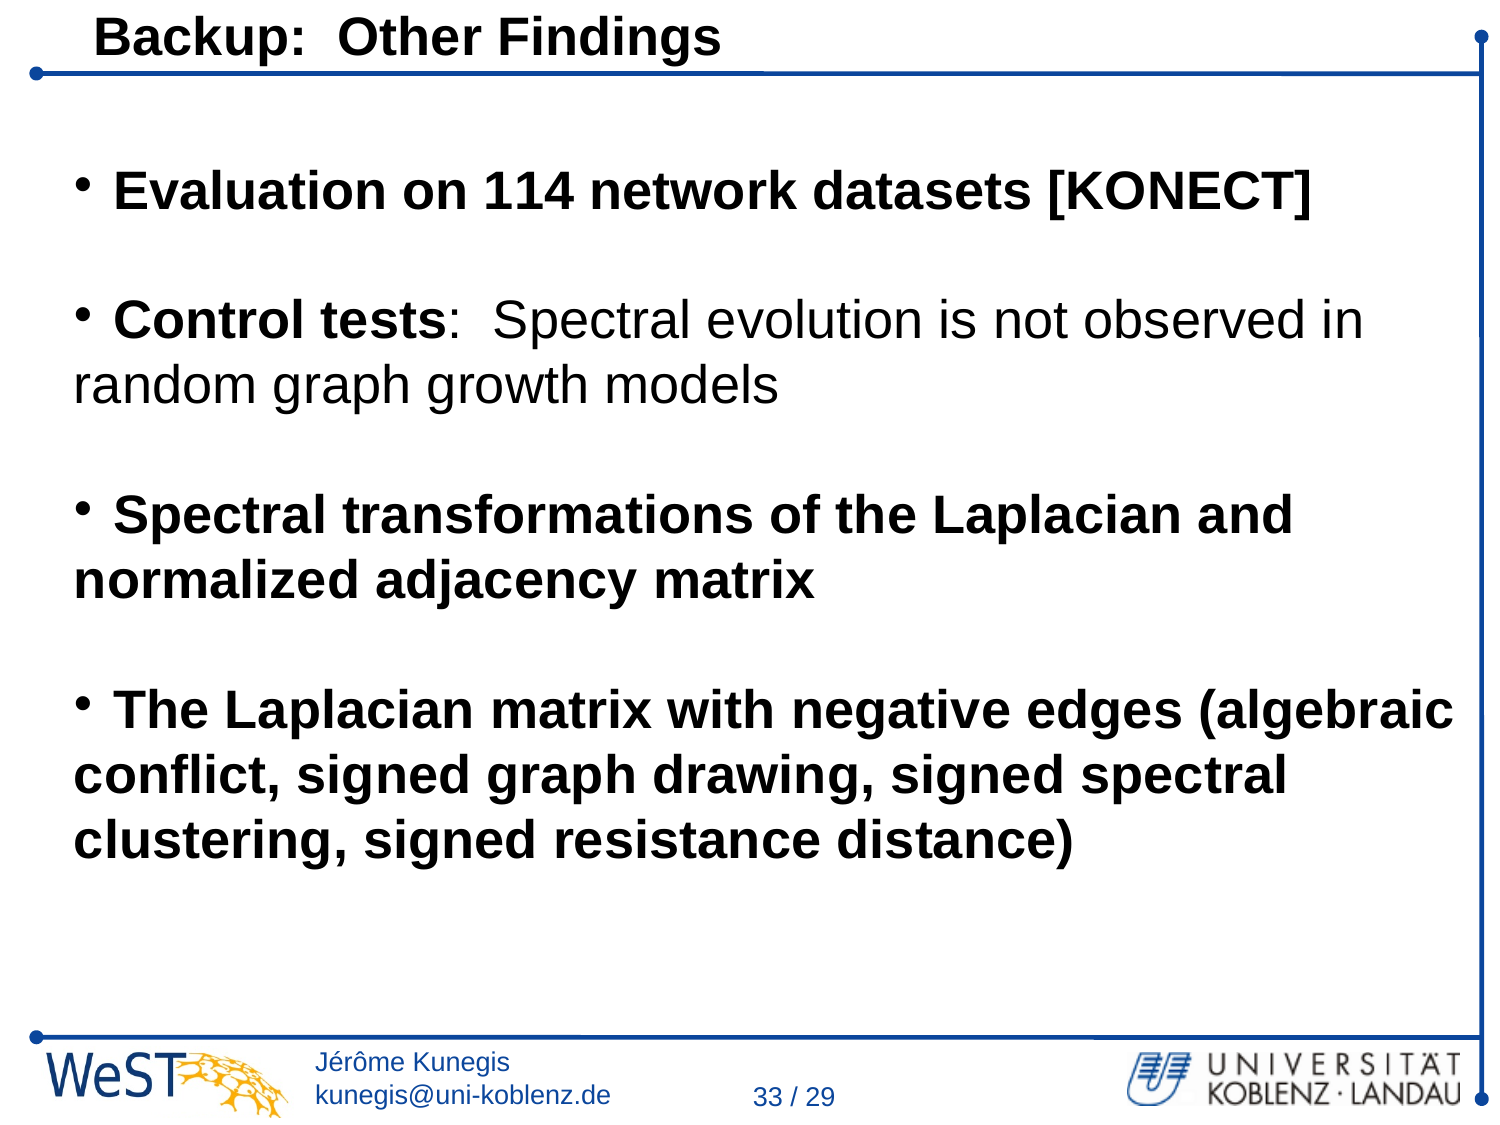

Backup: Other Findings
 Evaluation on 114 network datasets [KONECT]
 Control tests: Spectral evolution is not observed in random graph growth models
 Spectral transformations of the Laplacian and normalized adjacency matrix
 The Laplacian matrix with negative edges (algebraic conflict, signed graph drawing, signed spectral clustering, signed resistance distance)